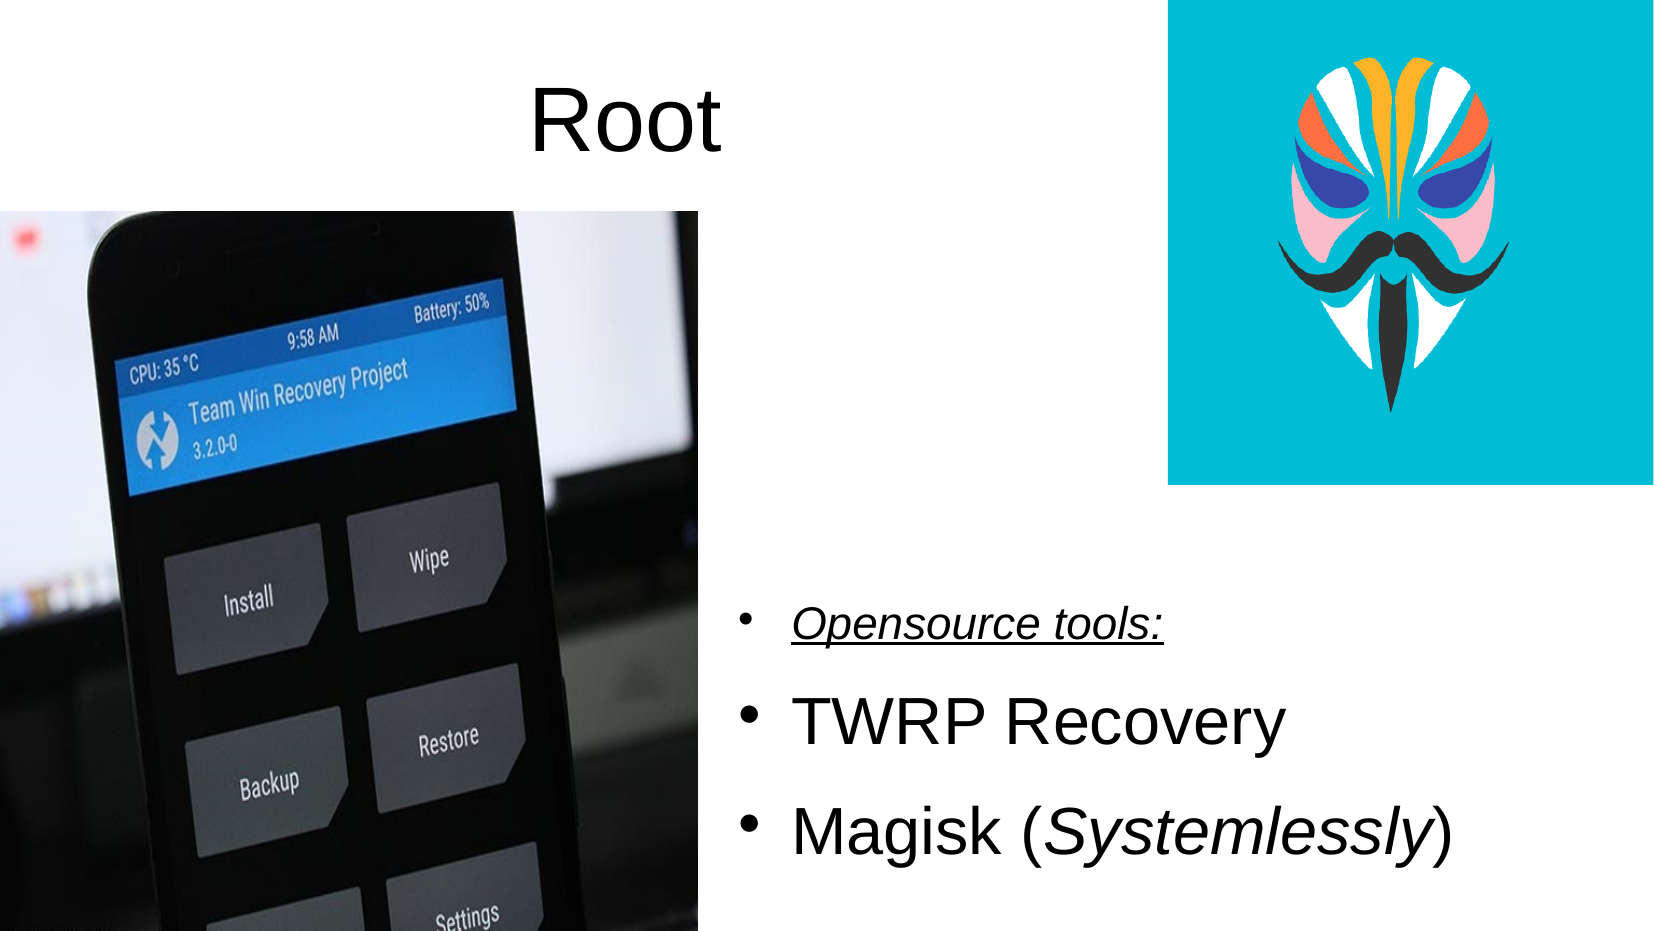

Root
Opensource tools:
TWRP Recovery
Magisk (Systemlessly)